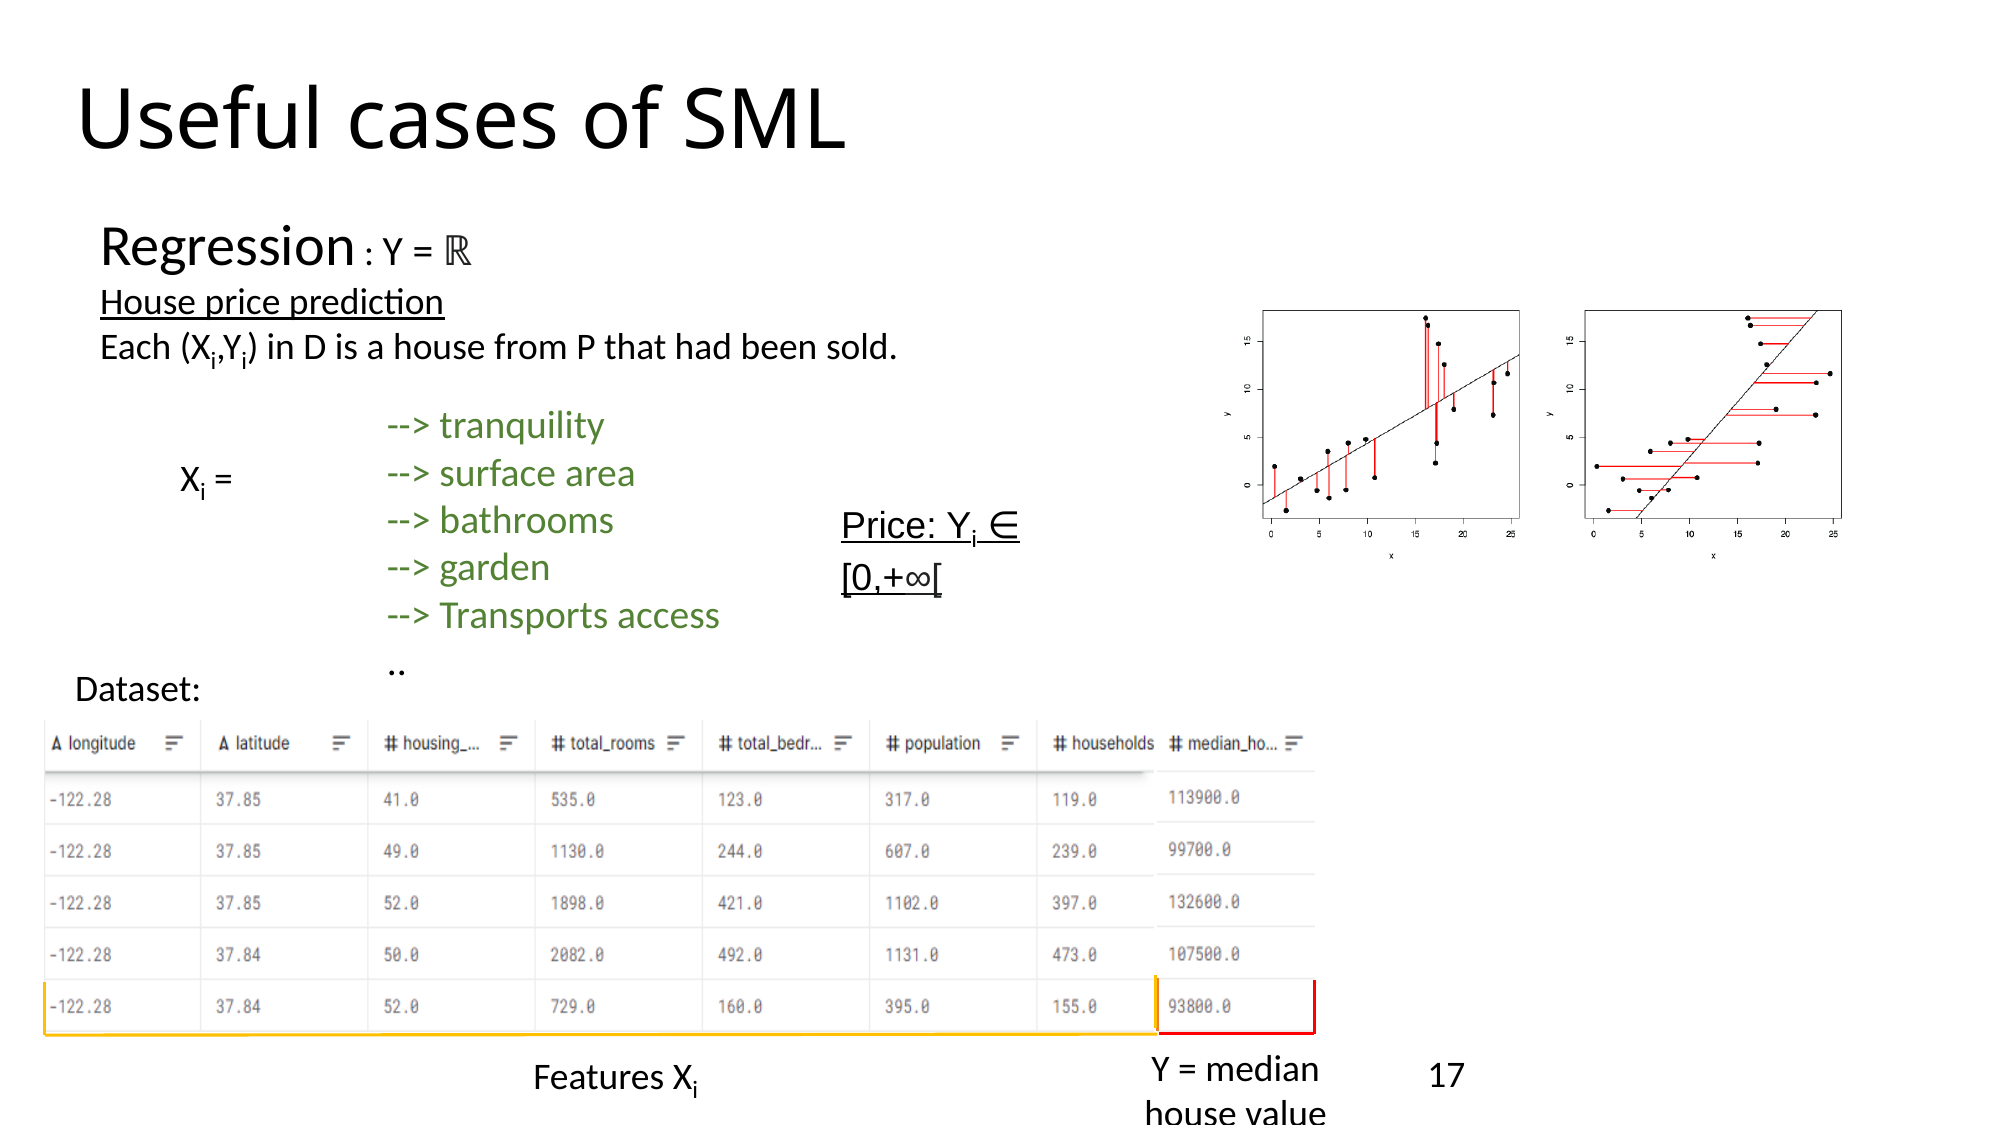

Useful cases of SML
Regression : Y = ℝ
House price prediction
Each (Xi,Yi) in D is a house from P that had been sold.
--> tranquility
--> surface area
--> bathrooms
--> garden
--> Transports access
..
Xi =
Price: Yi ∈ [0,+∞[
Dataset:
Y = median house value
13
Features Xi